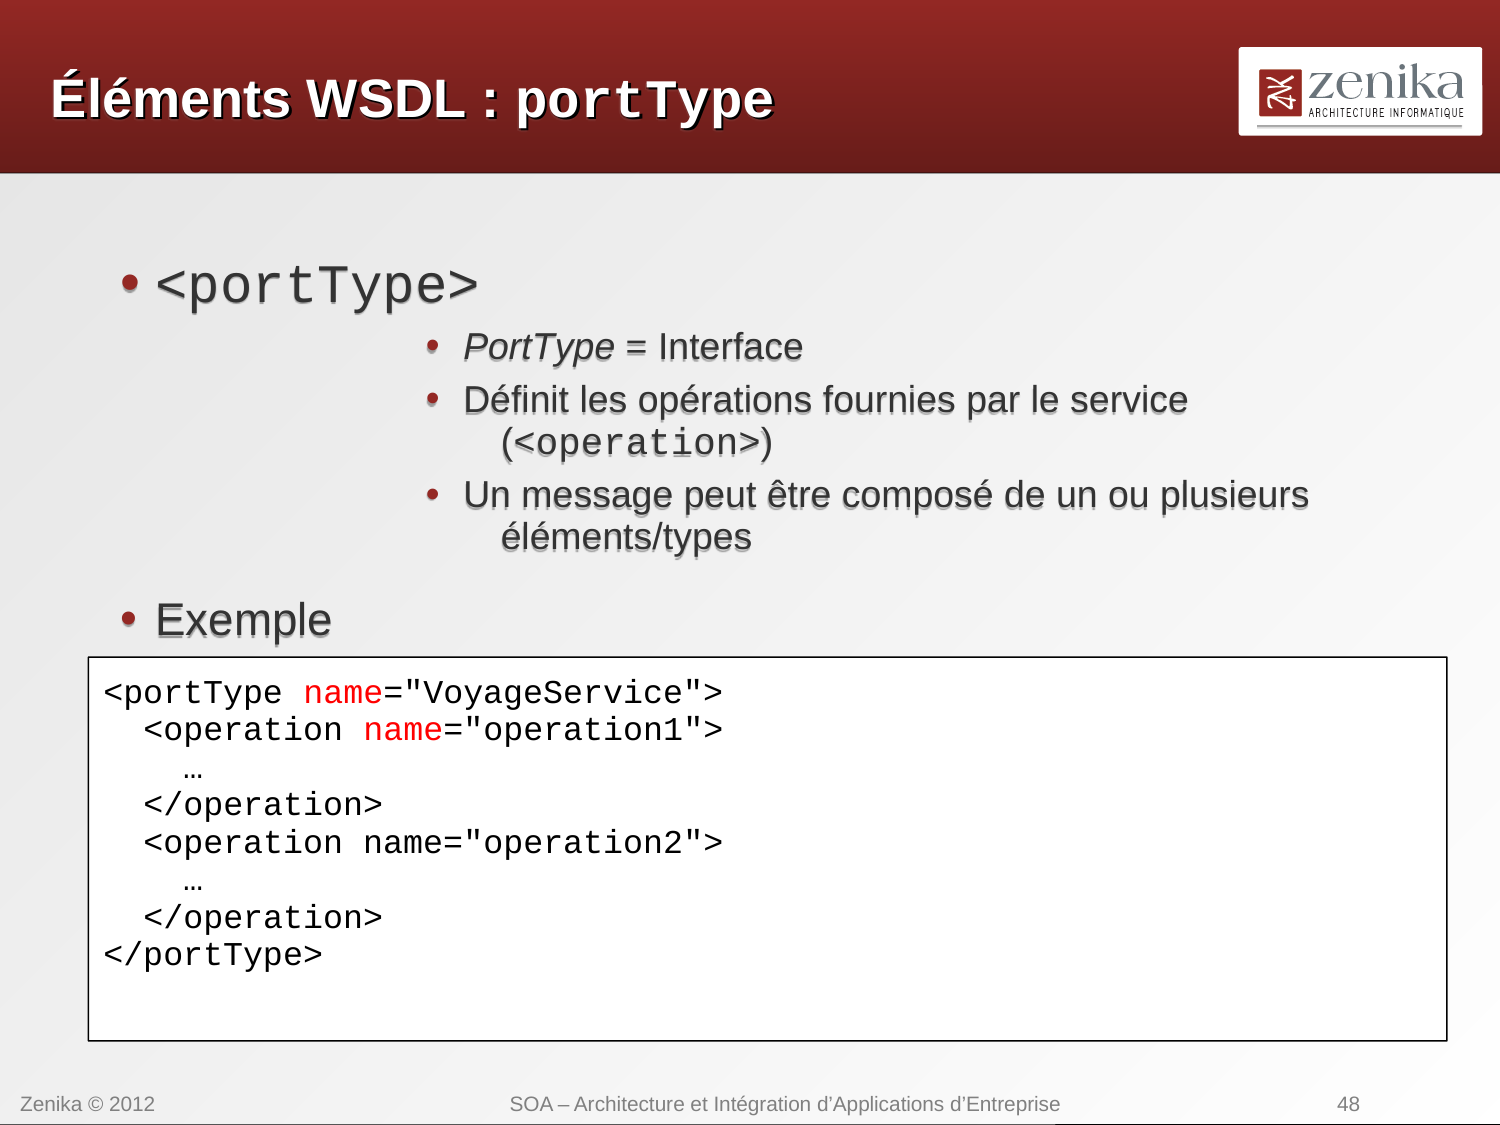

# Éléments WSDL : portType
<portType>
PortType = Interface
Définit les opérations fournies par le service (<operation>)
Un message peut être composé de un ou plusieurs éléments/types
Exemple
<portType name="VoyageService">
 <operation name="operation1">
 …
 </operation>
 <operation name="operation2">
 …
 </operation>
</portType>